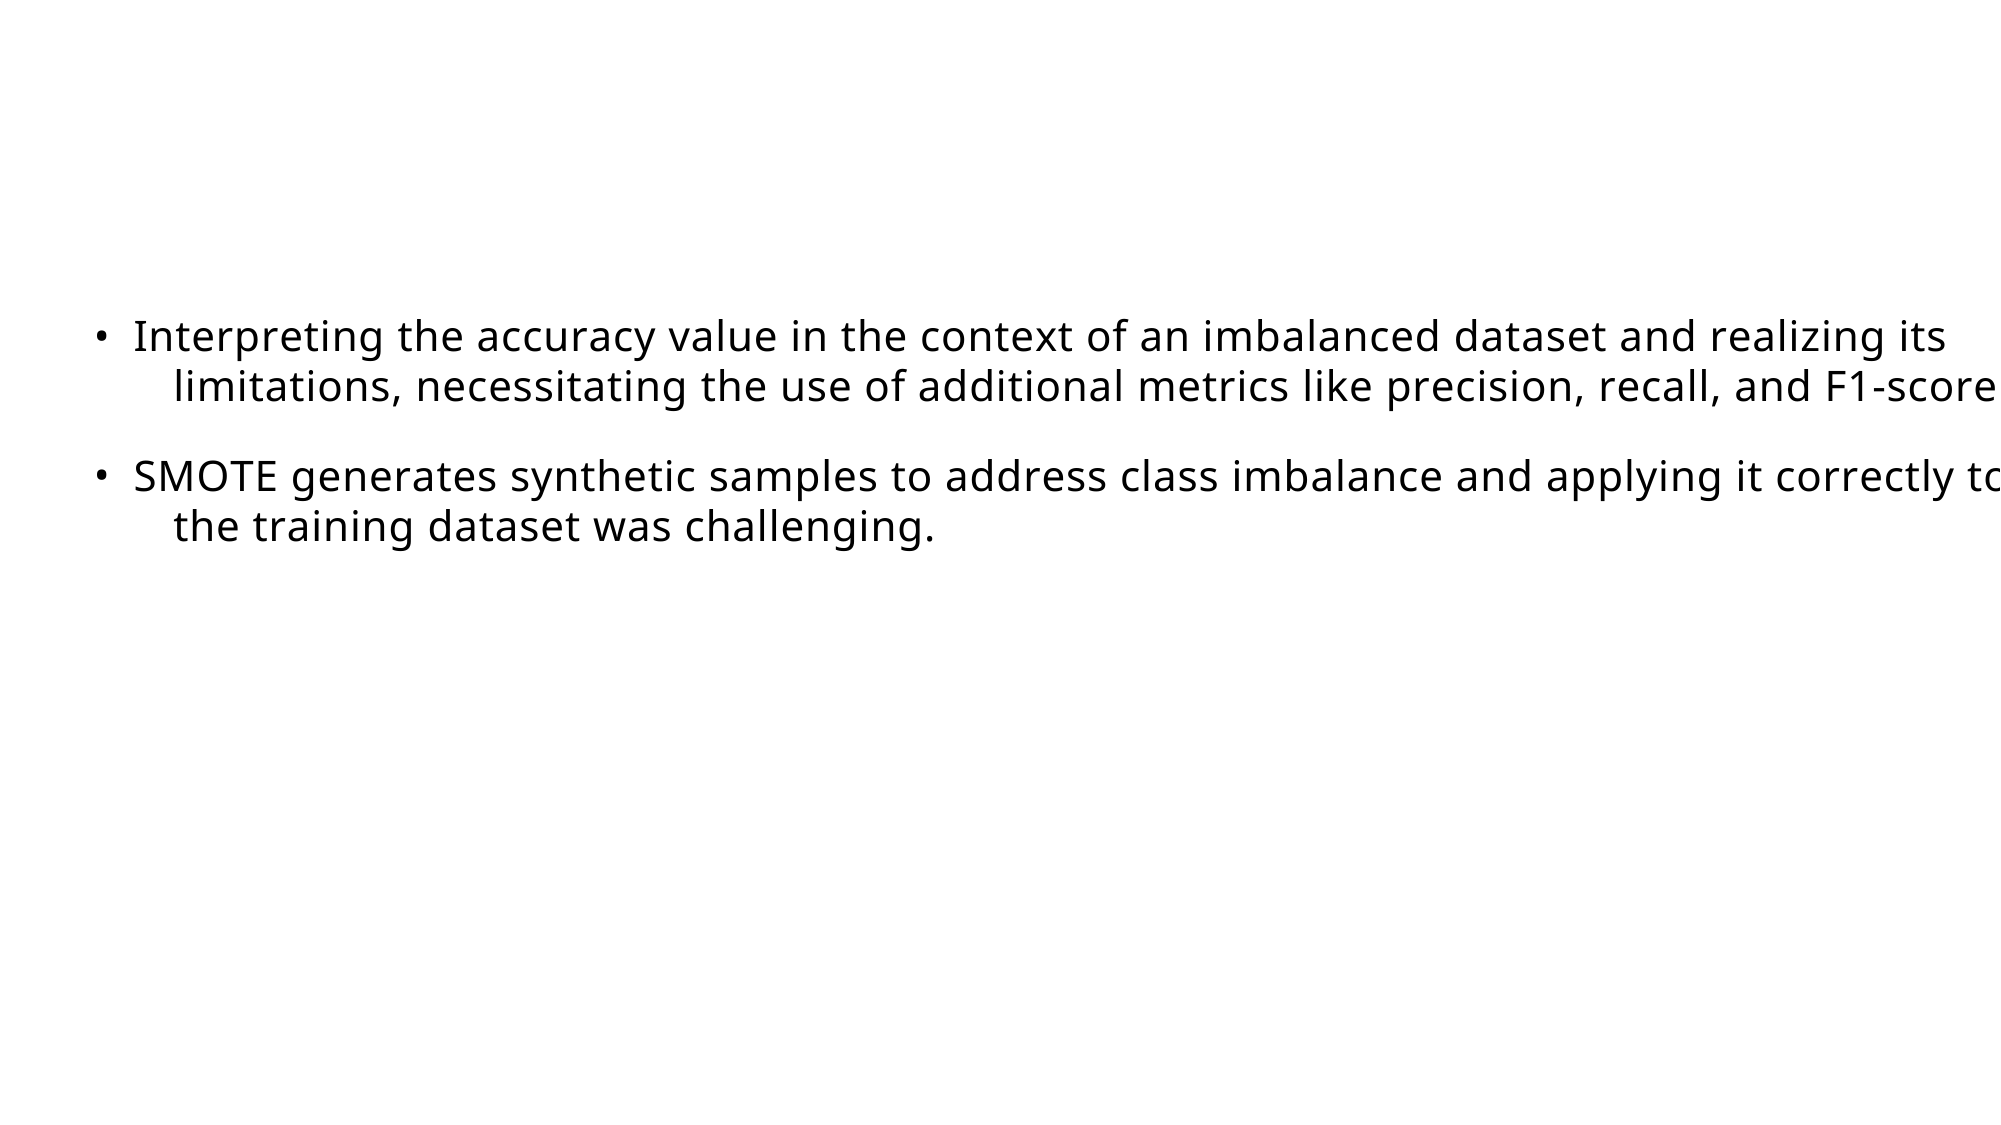

Challenges Faced
Interpreting the accuracy value in the context of an imbalanced dataset and realizing its limitations, necessitating the use of additional metrics like precision, recall, and F1-score.
SMOTE generates synthetic samples to address class imbalance and applying it correctly to the training dataset was challenging.